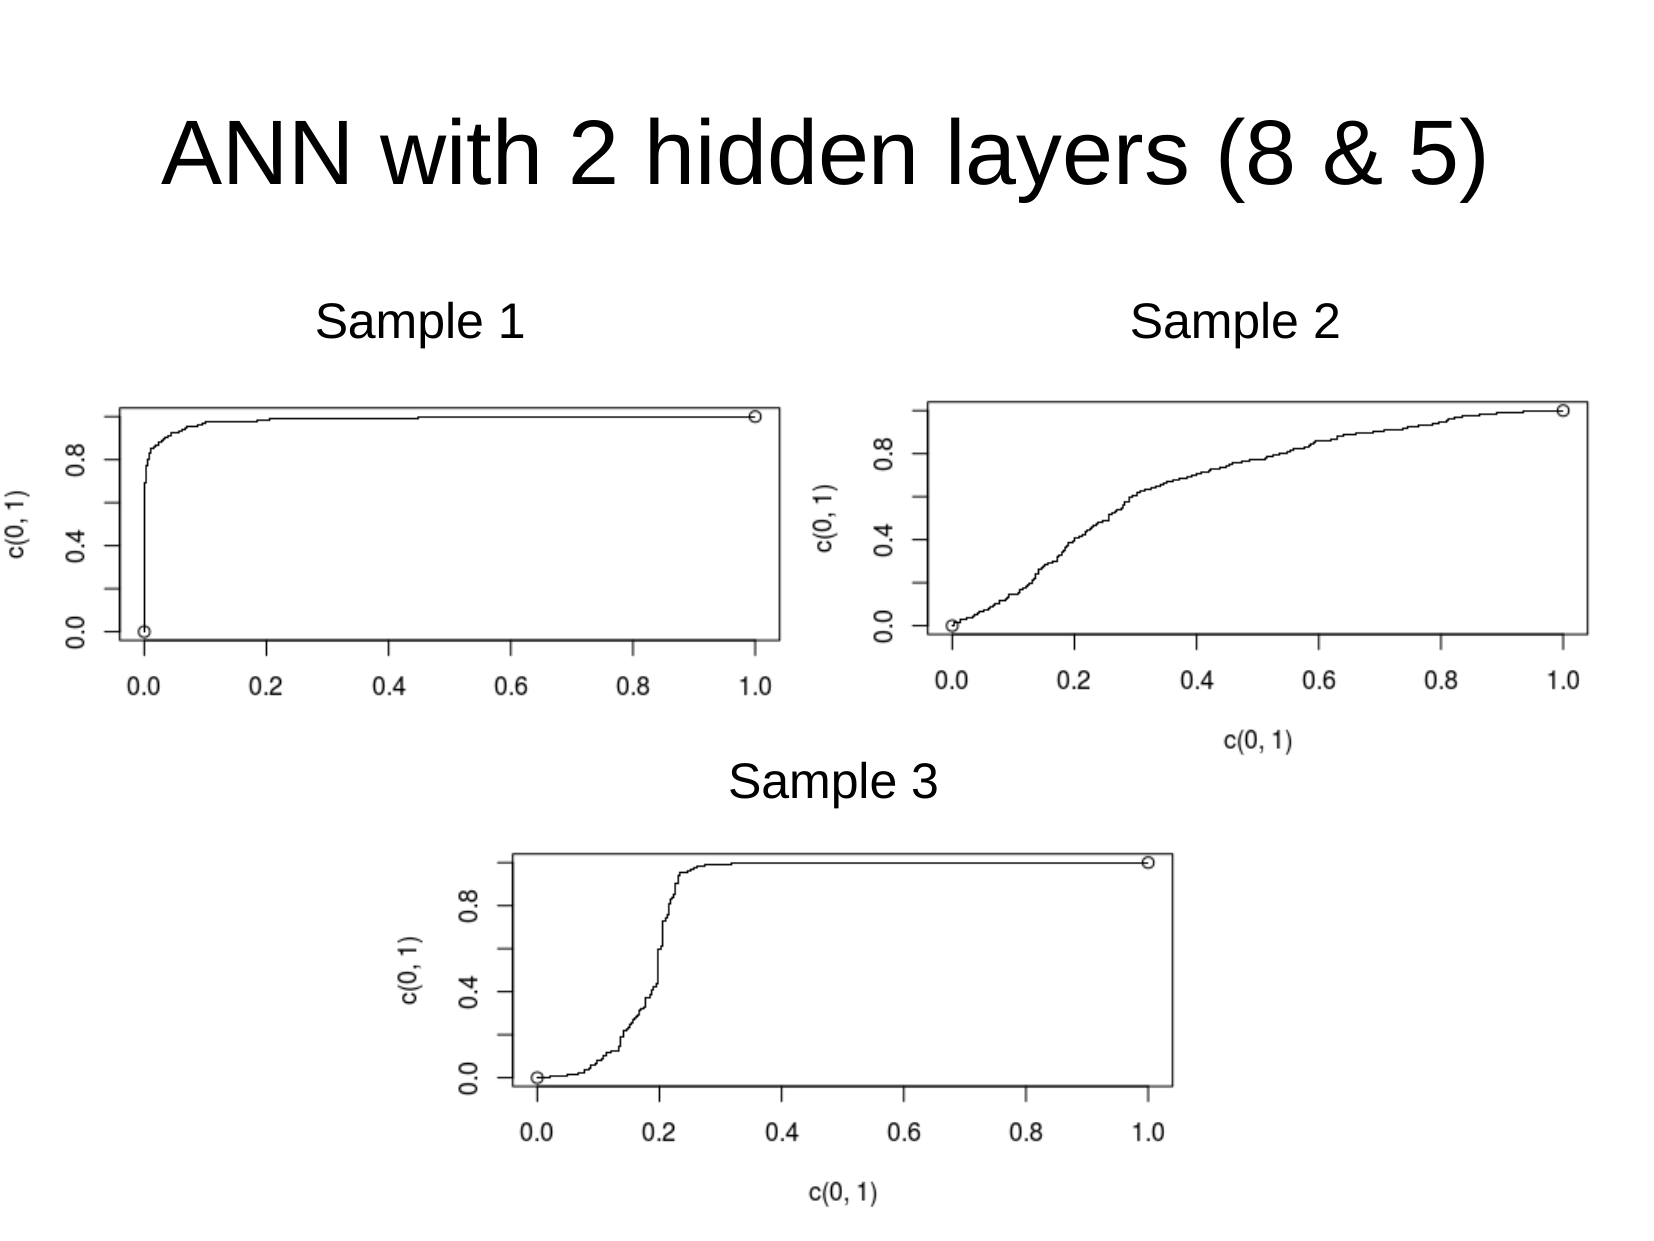

# ANN with 2 hidden layers (8 & 5)
Sample 1
Sample 2
Sample 3